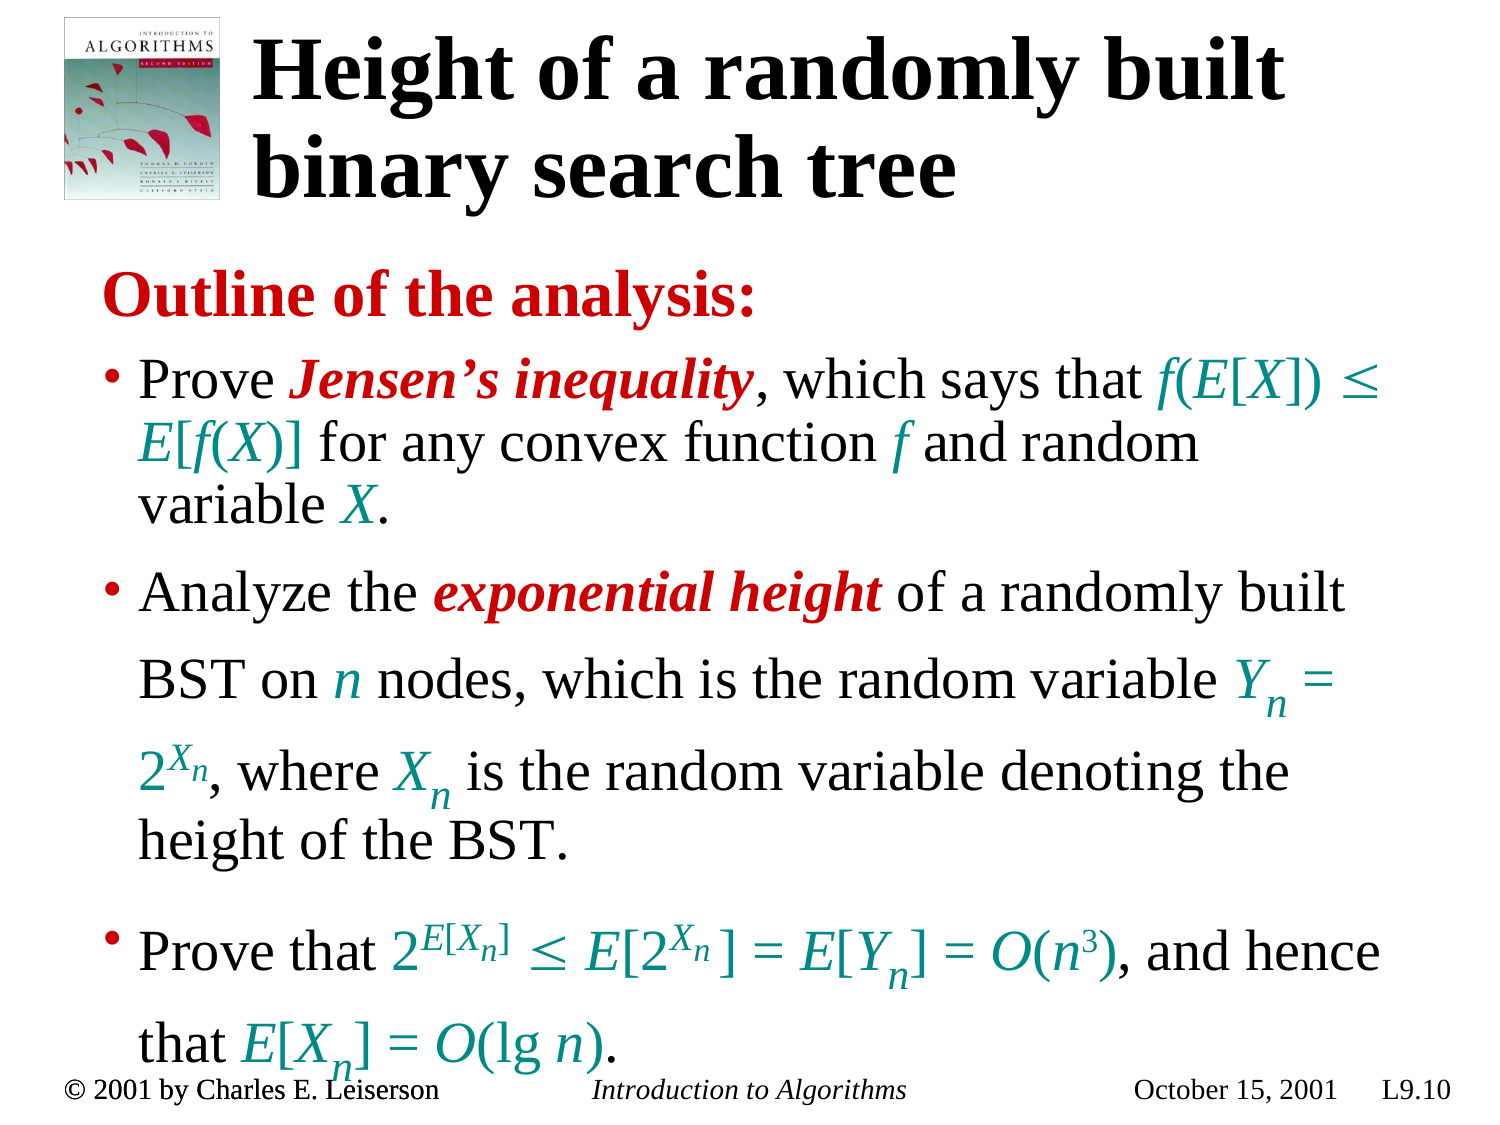

Height of a randomly built binary search tree
Outline of the analysis:
Prove Jensen’s inequality, which says that f(E[X])  E[f(X)] for any convex function f and random variable X.
Analyze the exponential height of a randomly built BST on n nodes, which is the random variable Yn = 2Xn, where Xn is the random variable denoting the height of the BST.
Prove that 2E[Xn]  E[2Xn ] = E[Yn] = O(n3), and hence that E[Xn] = O(lg n).
Introduction to Algorithms
October 15, 2001 L9.